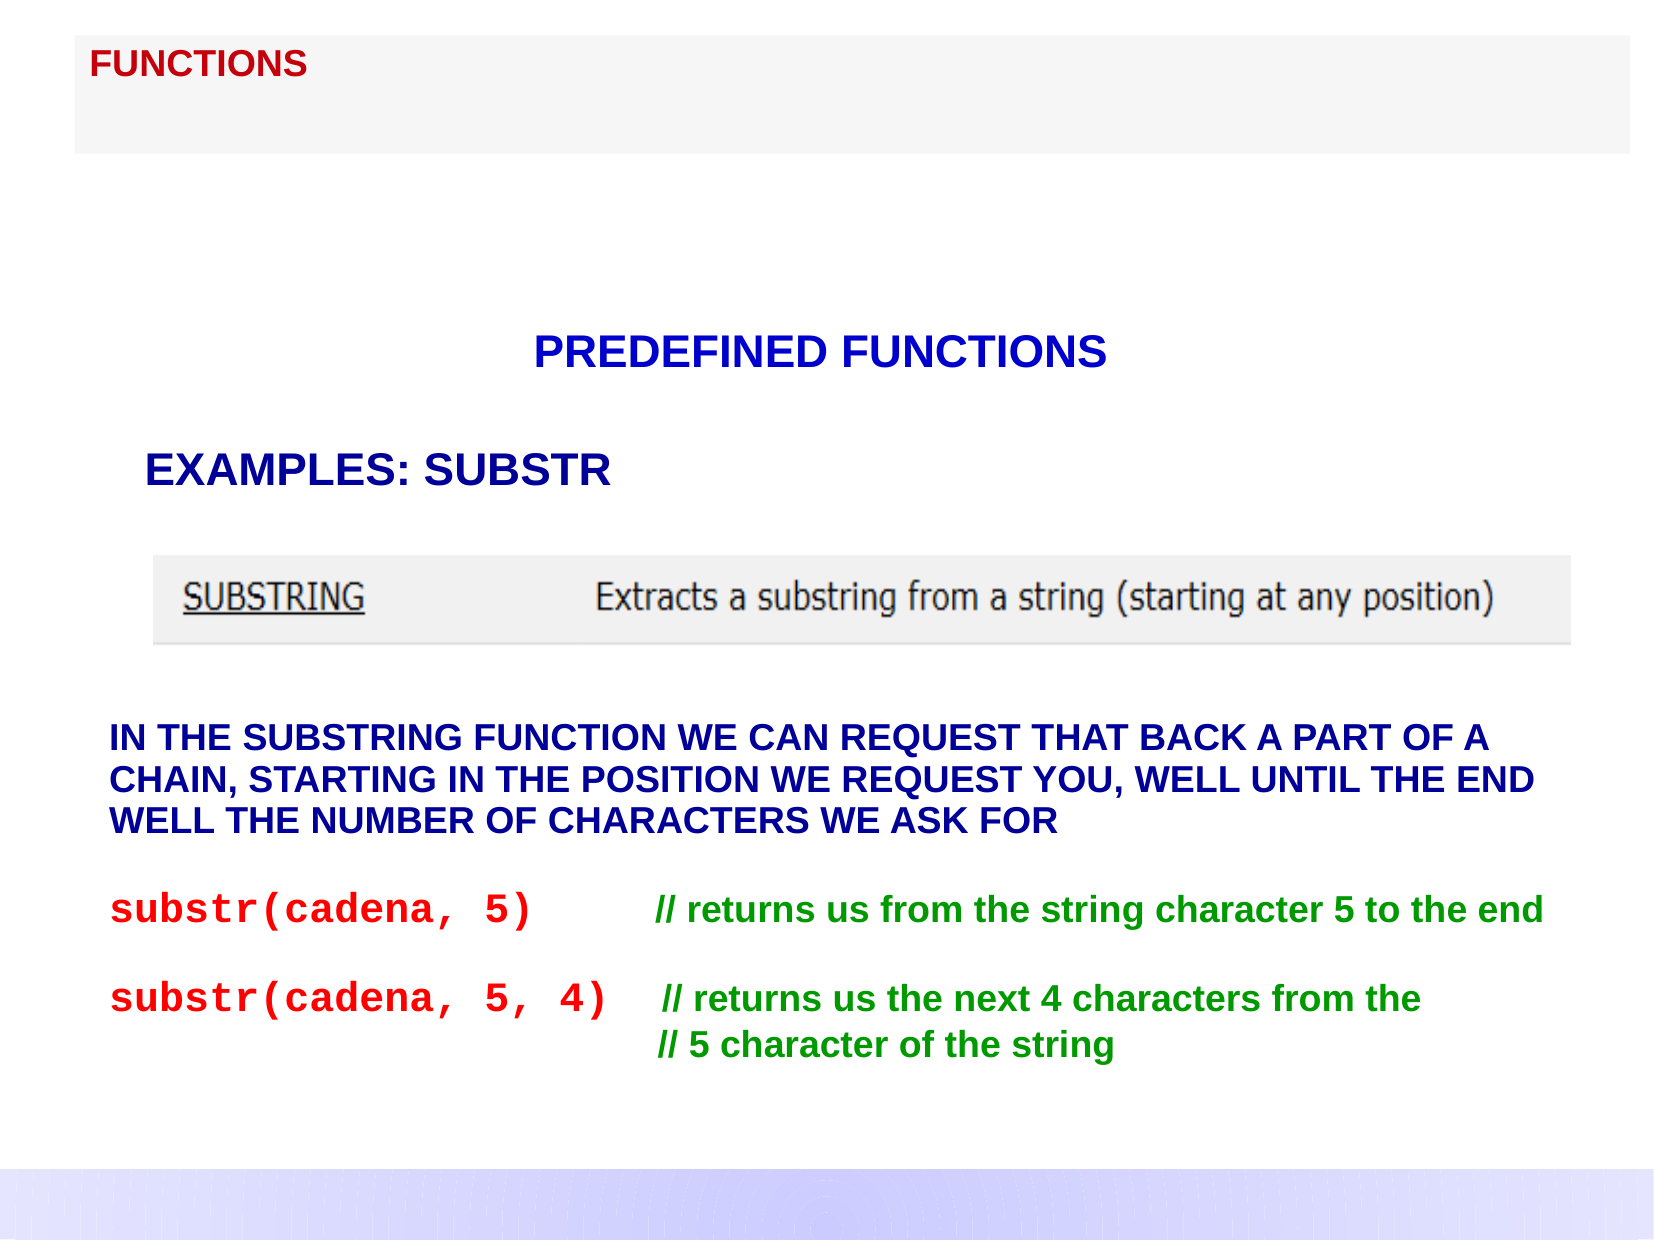

FUNCTIONS
PREDEFINED FUNCTIONS
EXAMPLES: SUBSTR
IN THE SUBSTRING FUNCTION WE CAN REQUEST THAT BACK A PART OF A CHAIN, STARTING IN THE POSITION WE REQUEST YOU, WELL UNTIL THE END WELL THE NUMBER OF CHARACTERS WE ASK FOR
substr(cadena, 5) // returns us from the string character 5 to the end
substr(cadena, 5, 4) // returns us the next 4 characters from the
							 // 5 character of the string